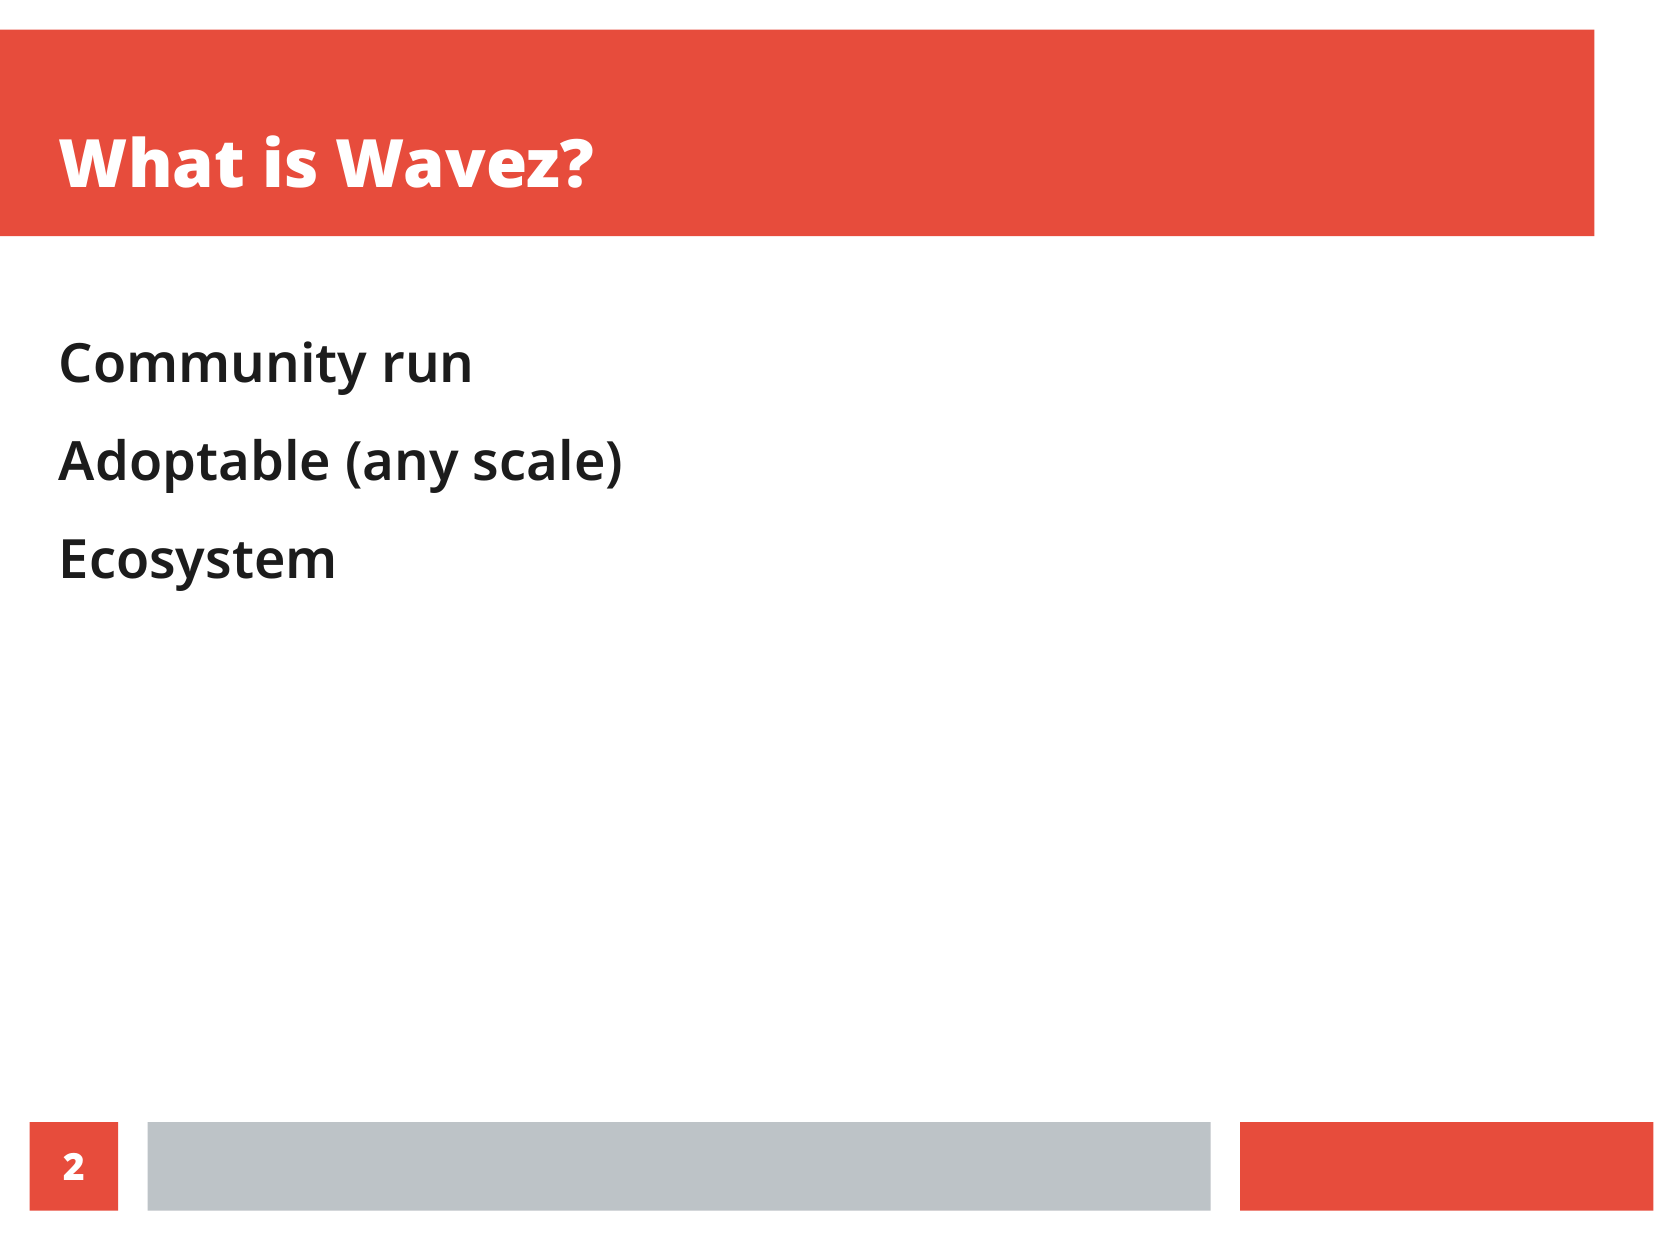

# What is Wavez?
Community run
Adoptable (any scale)
Ecosystem
2